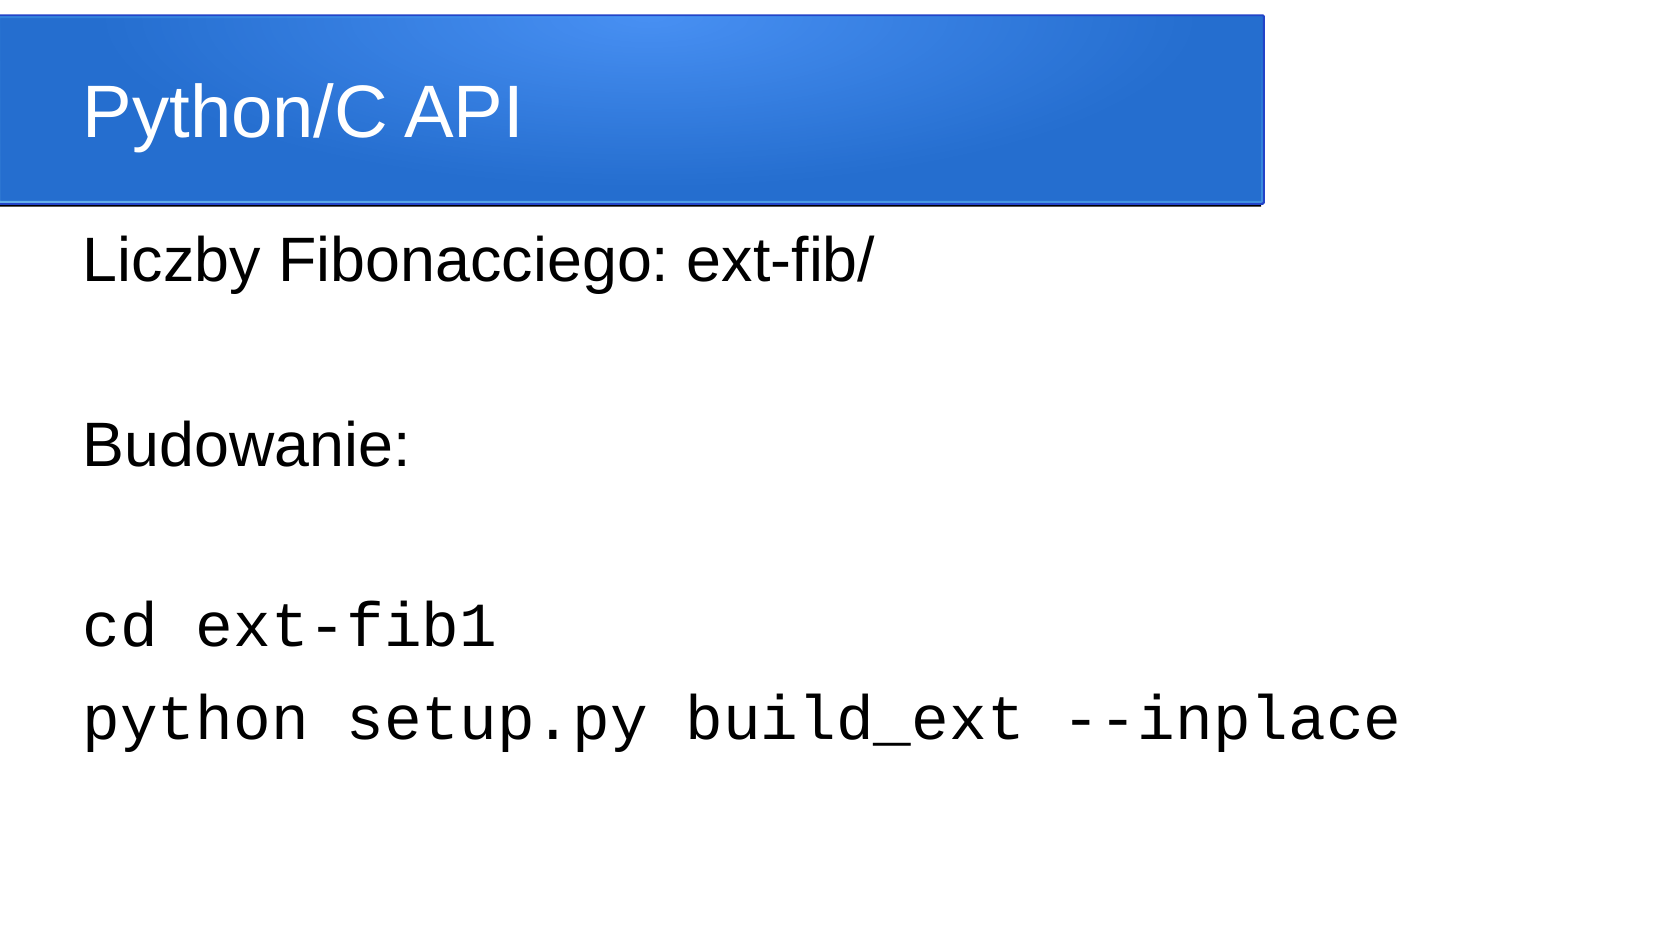

# Python/C API
Liczby Fibonacciego: ext-fib/
Budowanie:
cd ext-fib1
python setup.py build_ext --inplace